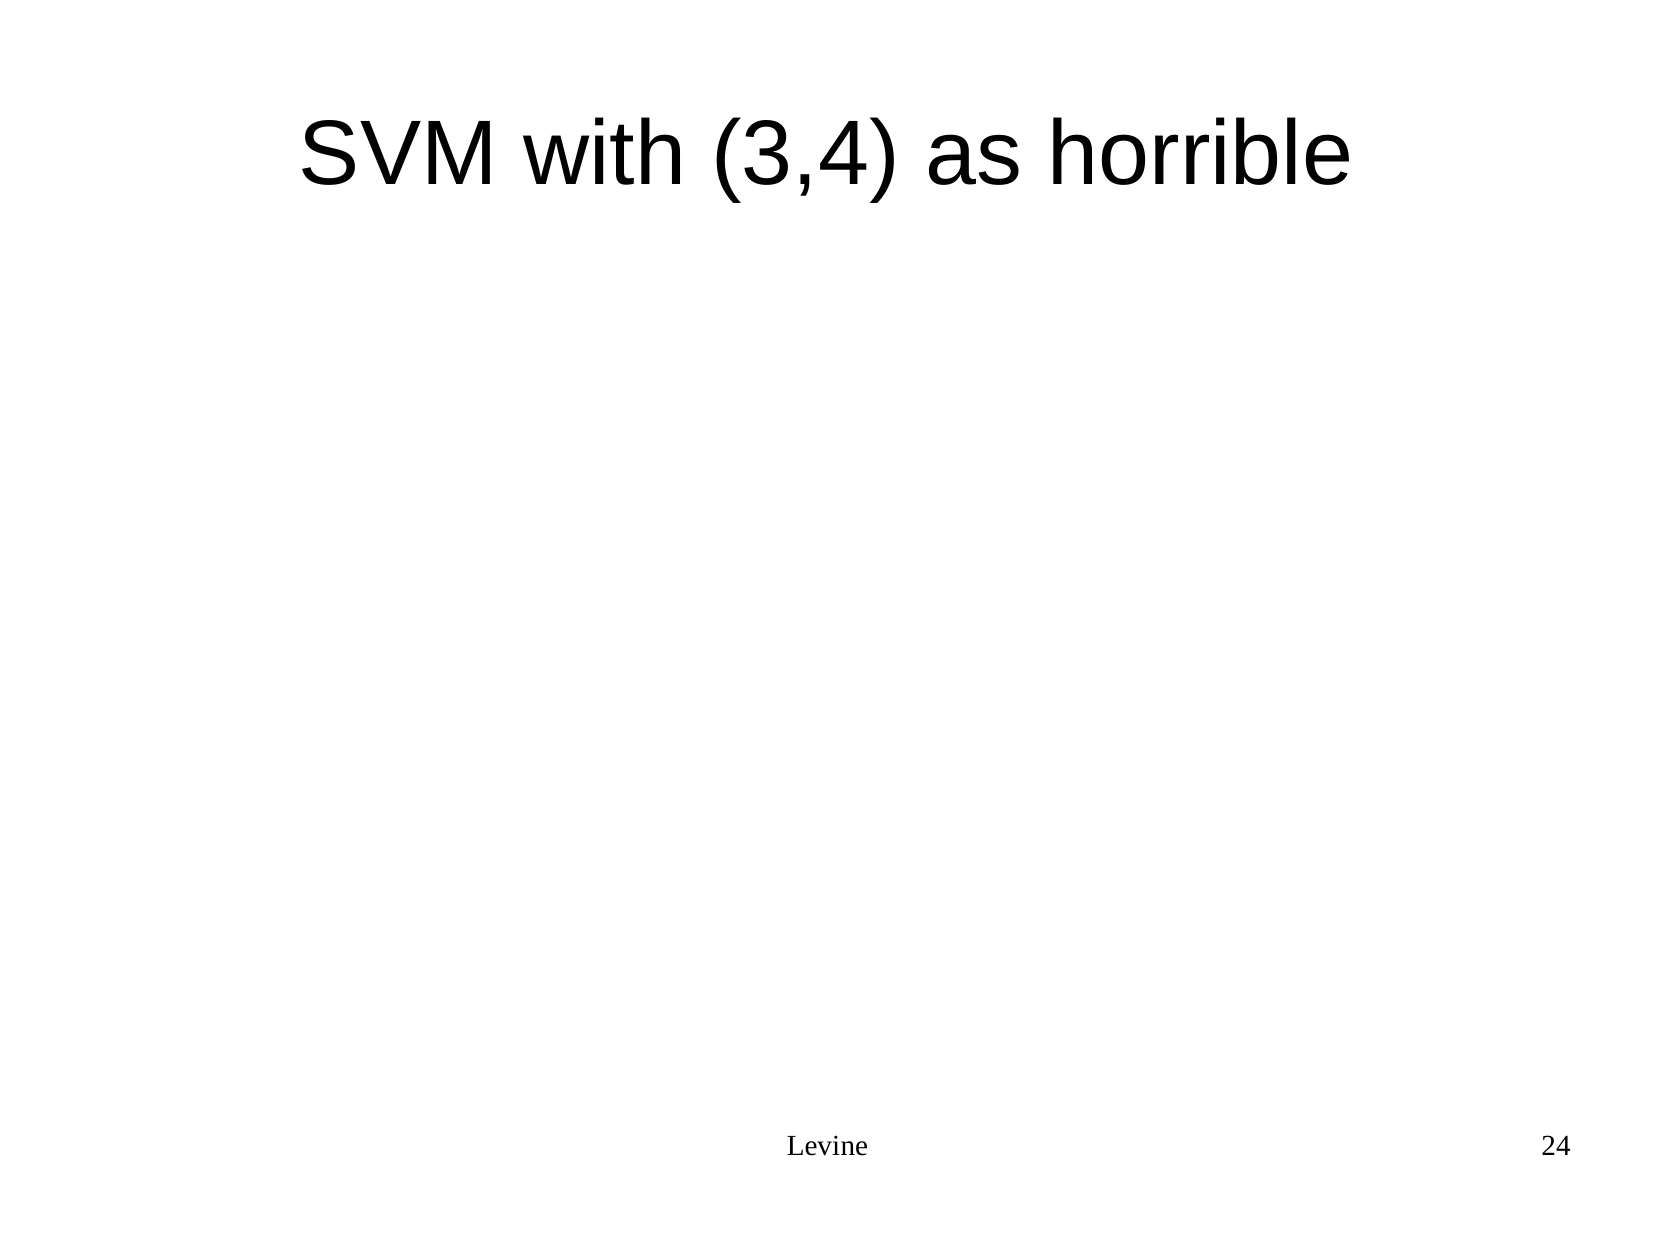

# SVM with (3,4) as horrible
Levine
24